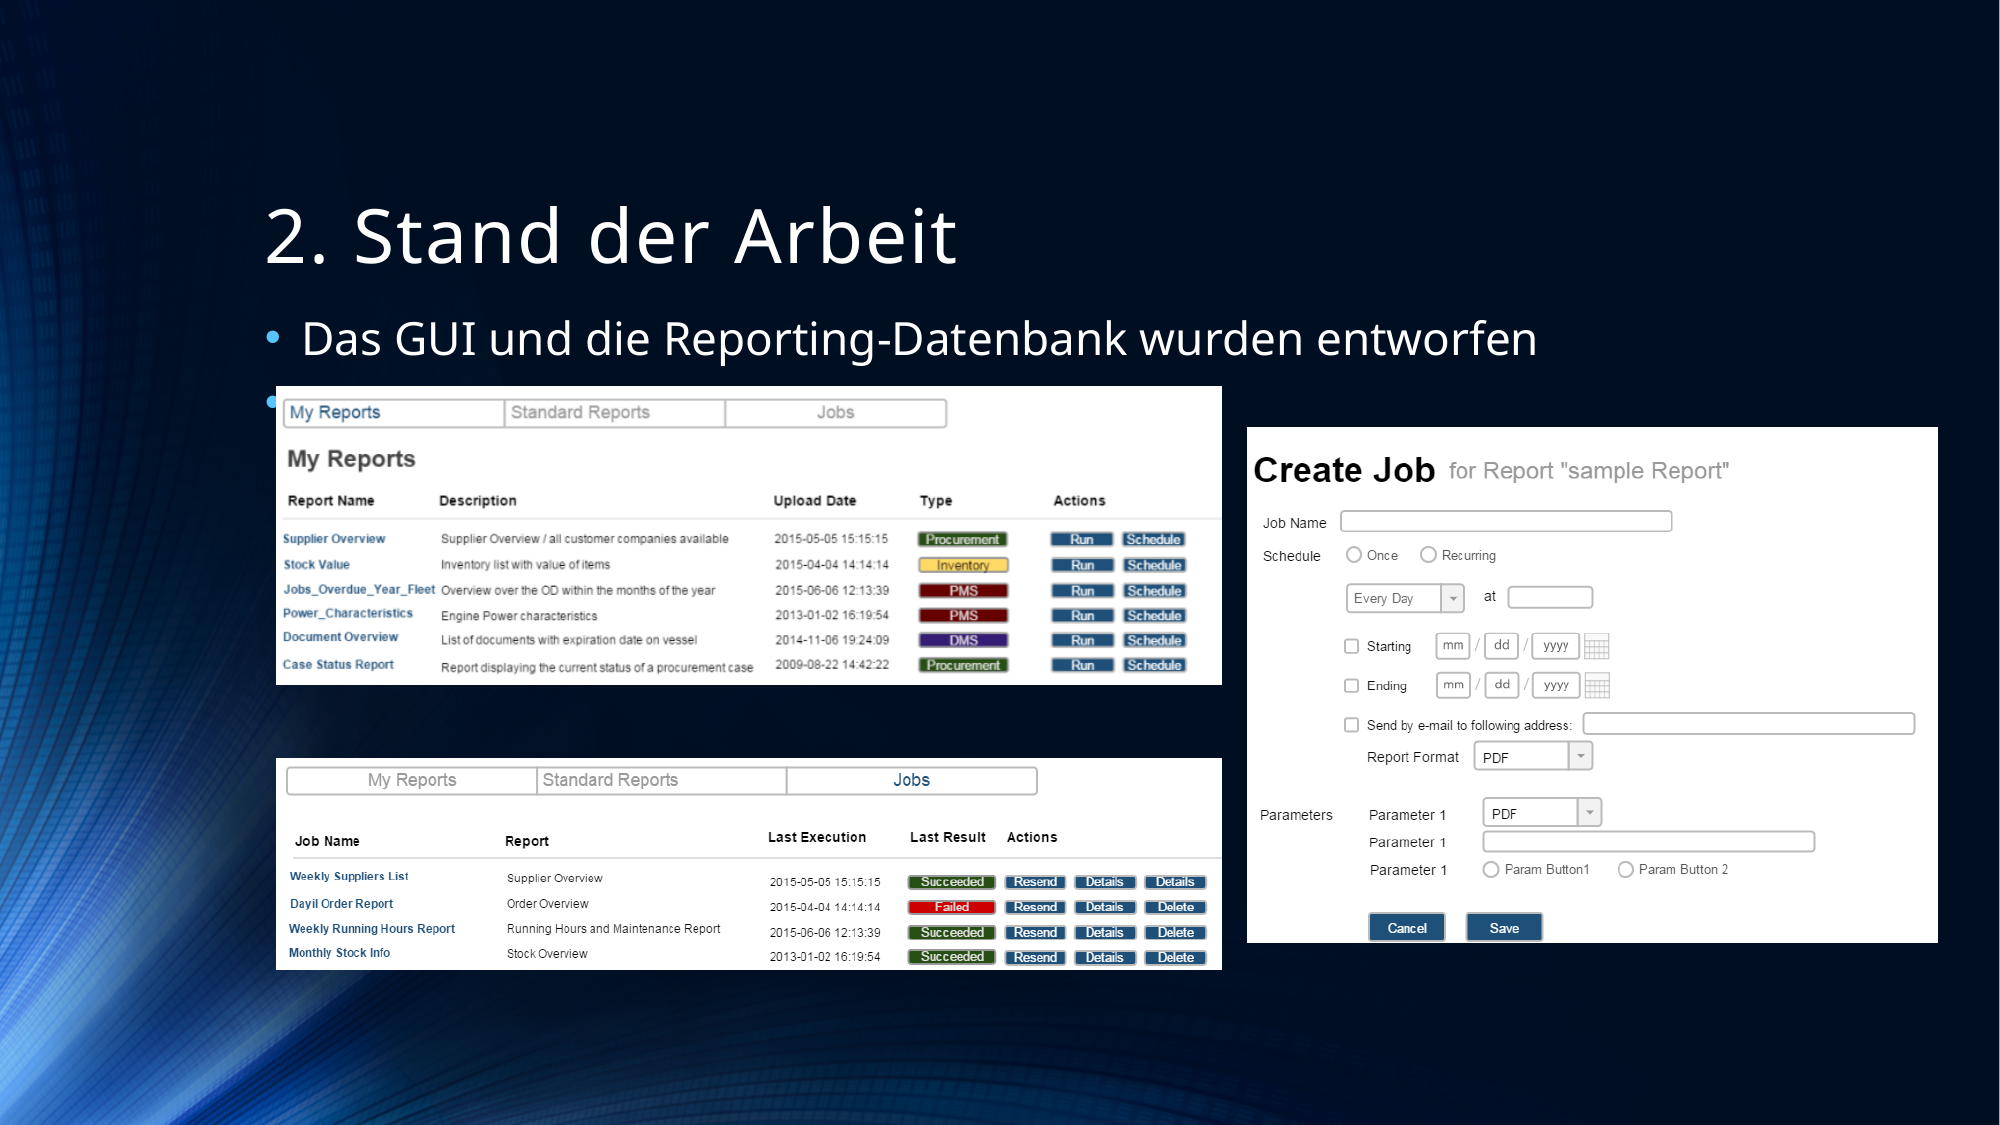

# 2. Stand der Arbeit
Das GUI und die Reporting-Datenbank wurden entworfen